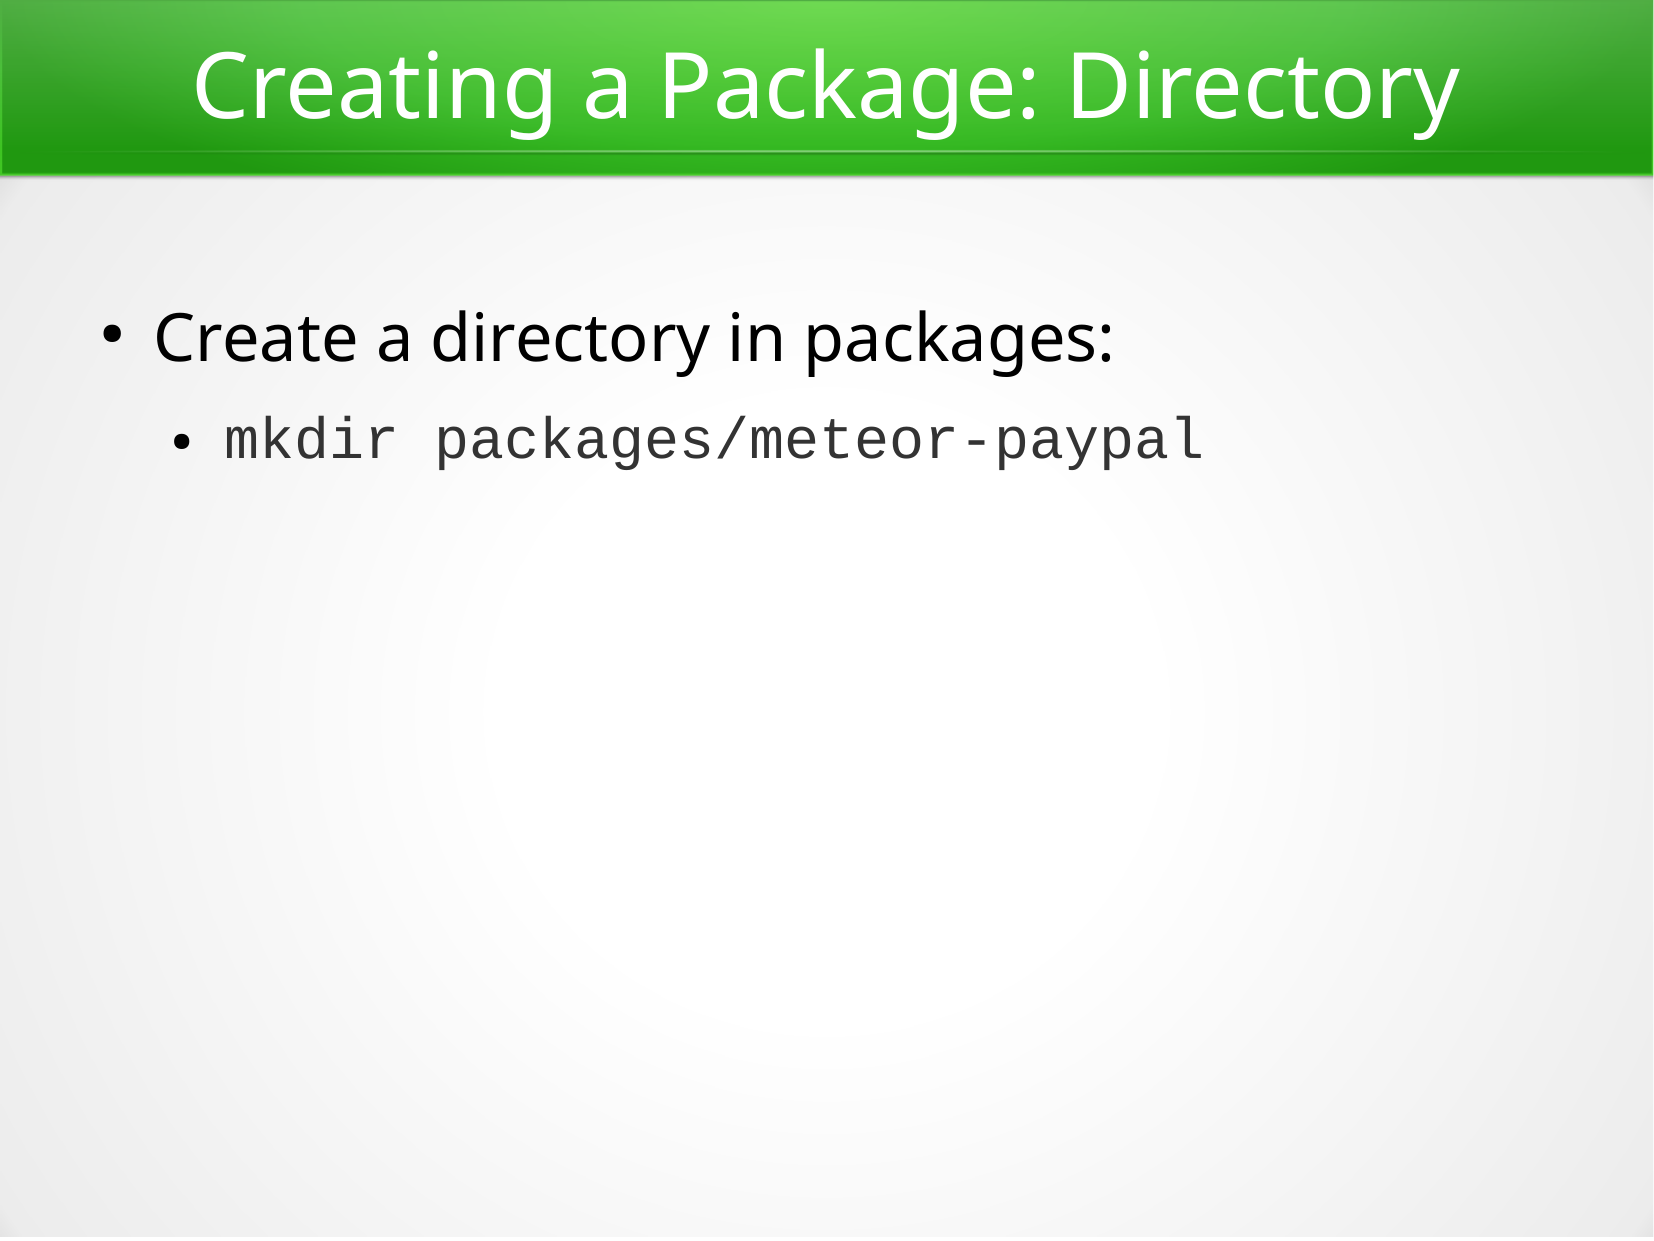

# Creating a Package: Directory
Create a directory in packages:
mkdir packages/meteor-paypal